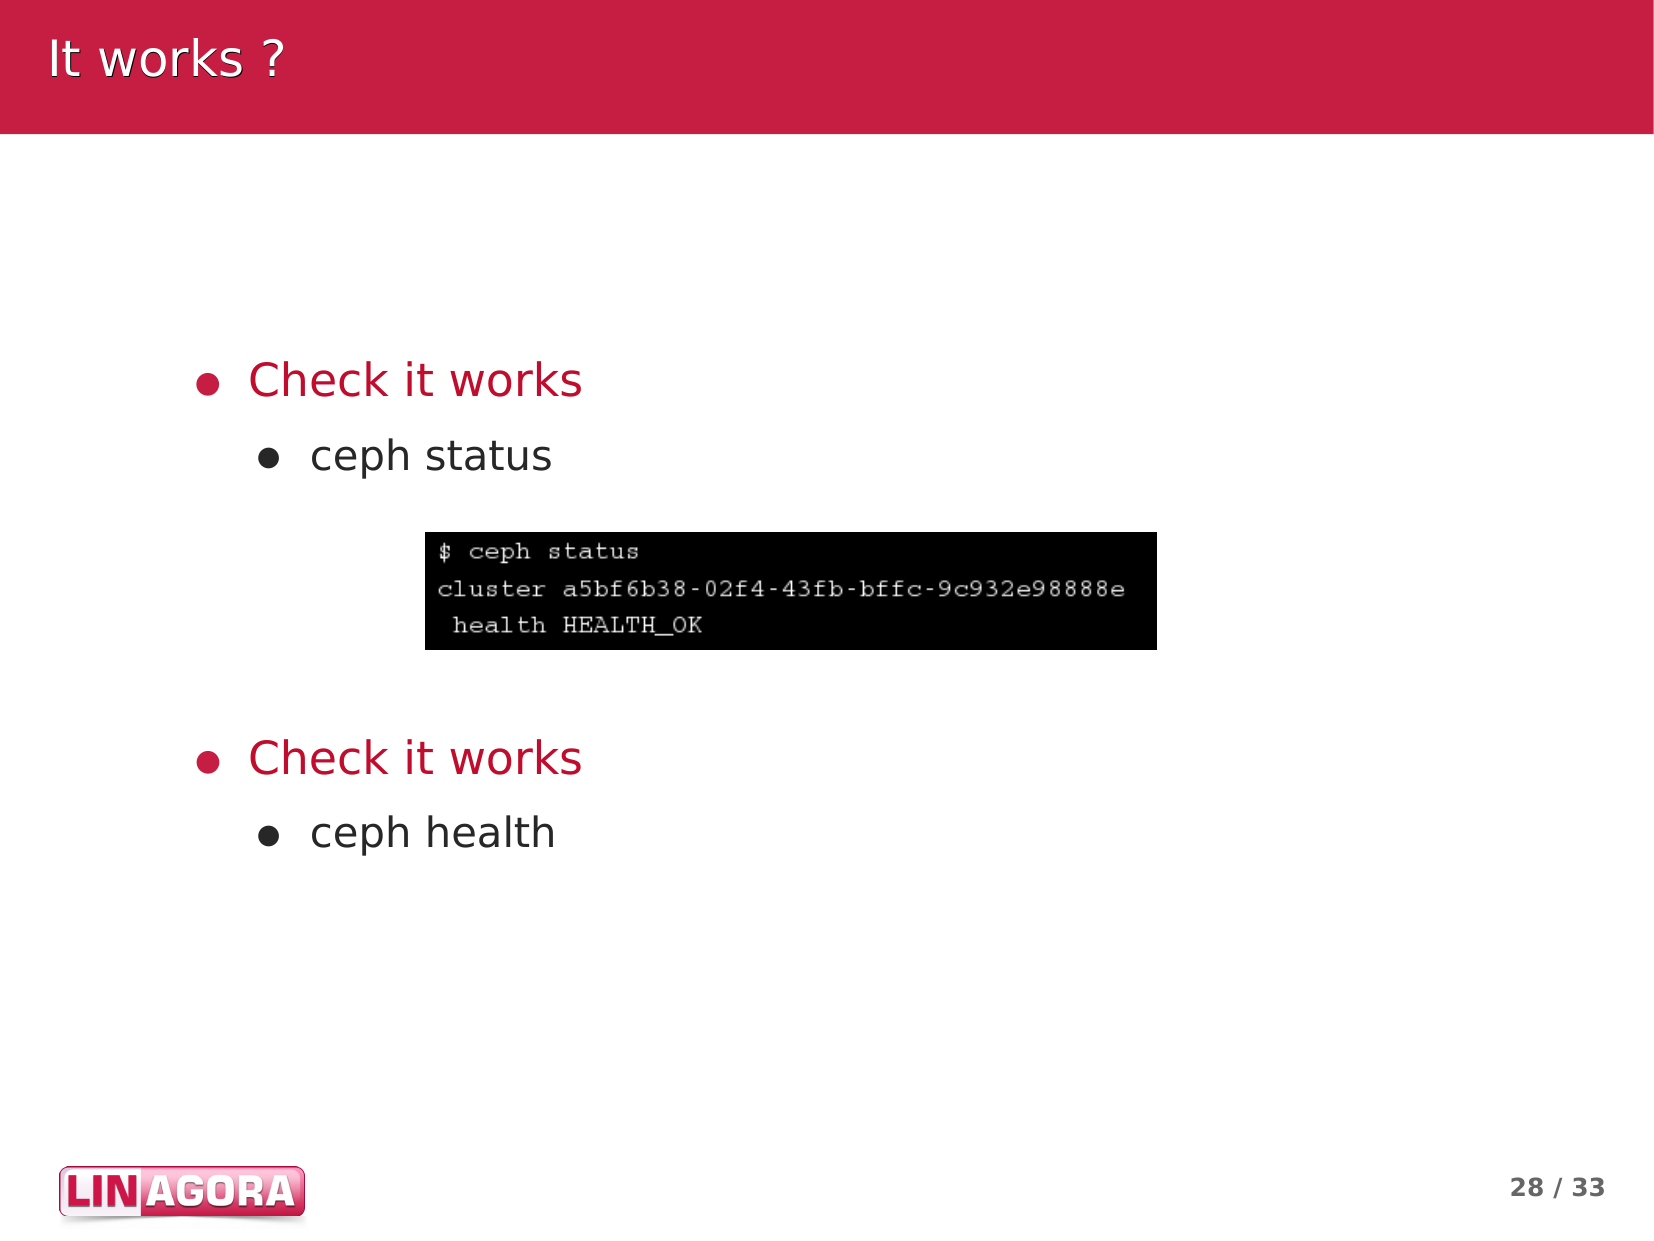

# It works ?
Check it works
ceph status
Check it works
ceph health